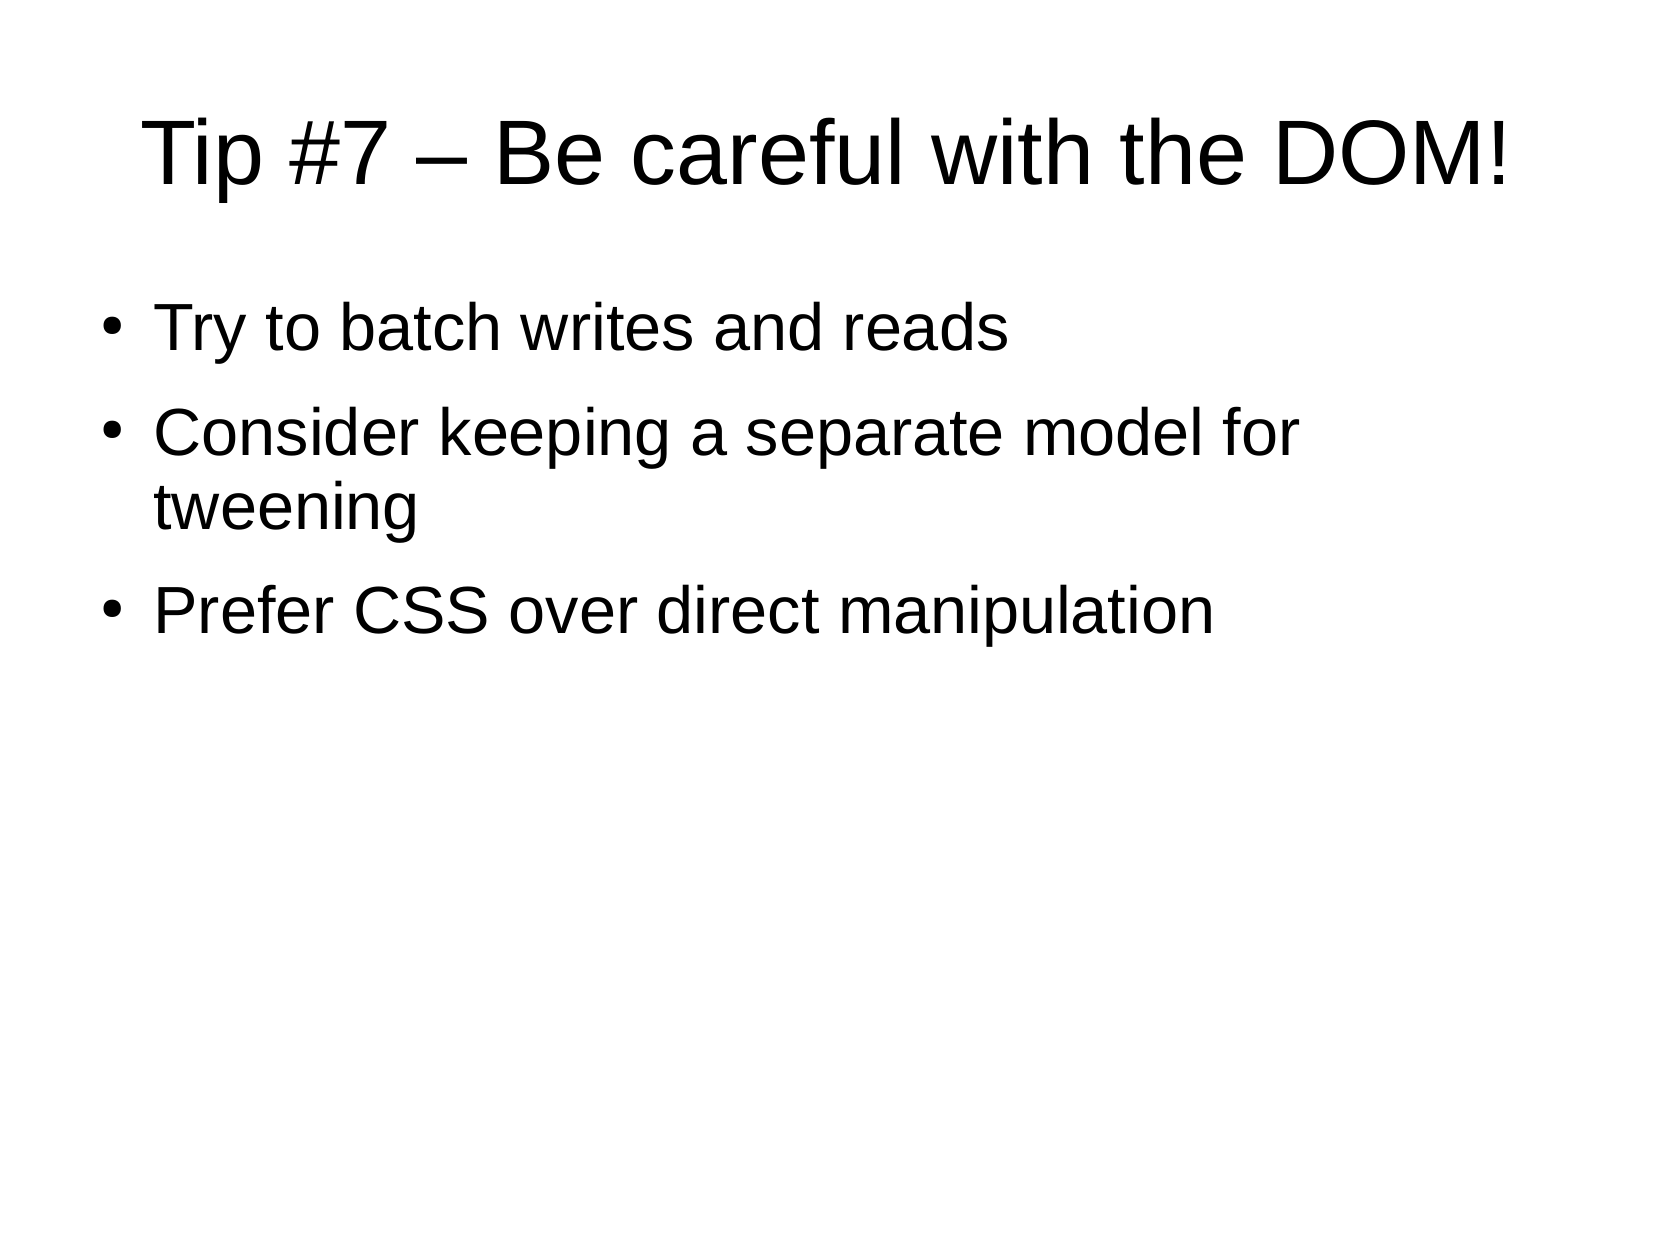

# Tip #7 – Be careful with the DOM!
Try to batch writes and reads
Consider keeping a separate model for tweening
Prefer CSS over direct manipulation